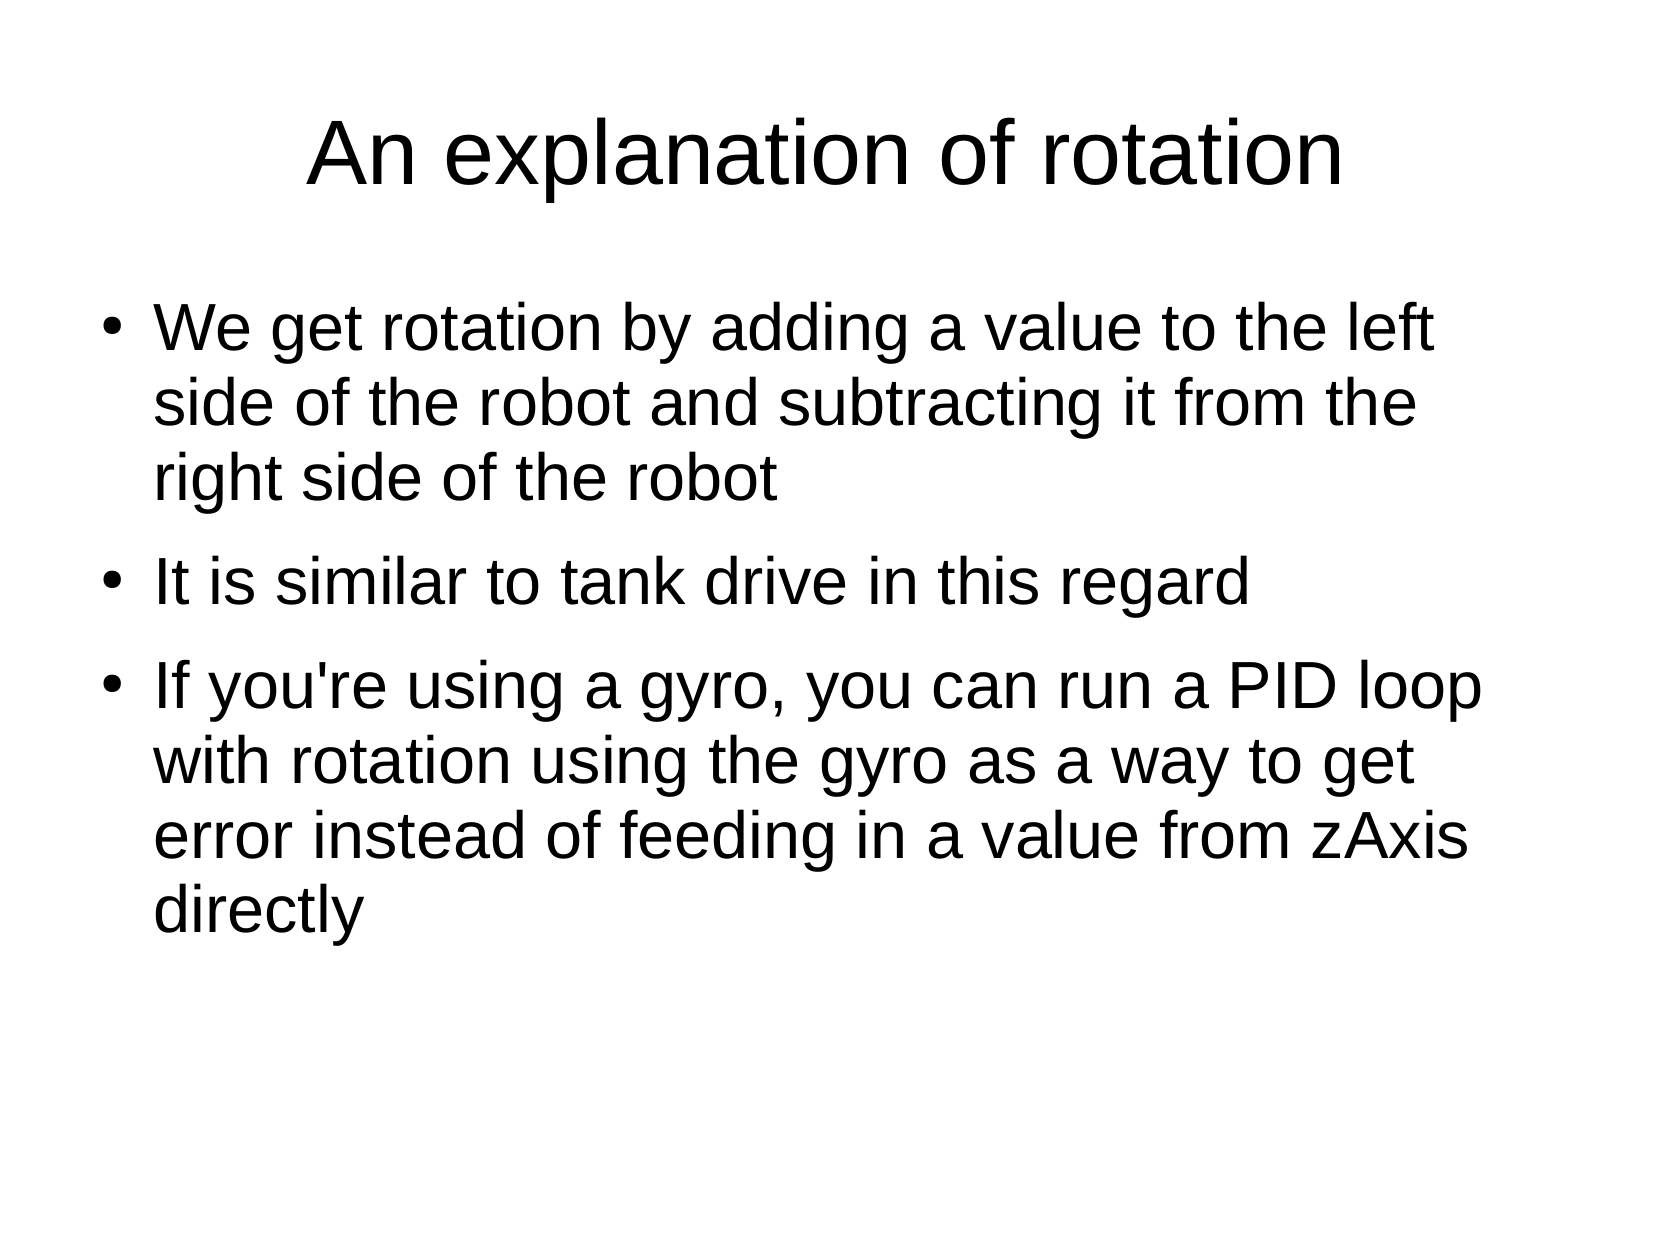

# An explanation of rotation
We get rotation by adding a value to the left side of the robot and subtracting it from the right side of the robot
It is similar to tank drive in this regard
If you're using a gyro, you can run a PID loop with rotation using the gyro as a way to get error instead of feeding in a value from zAxis directly